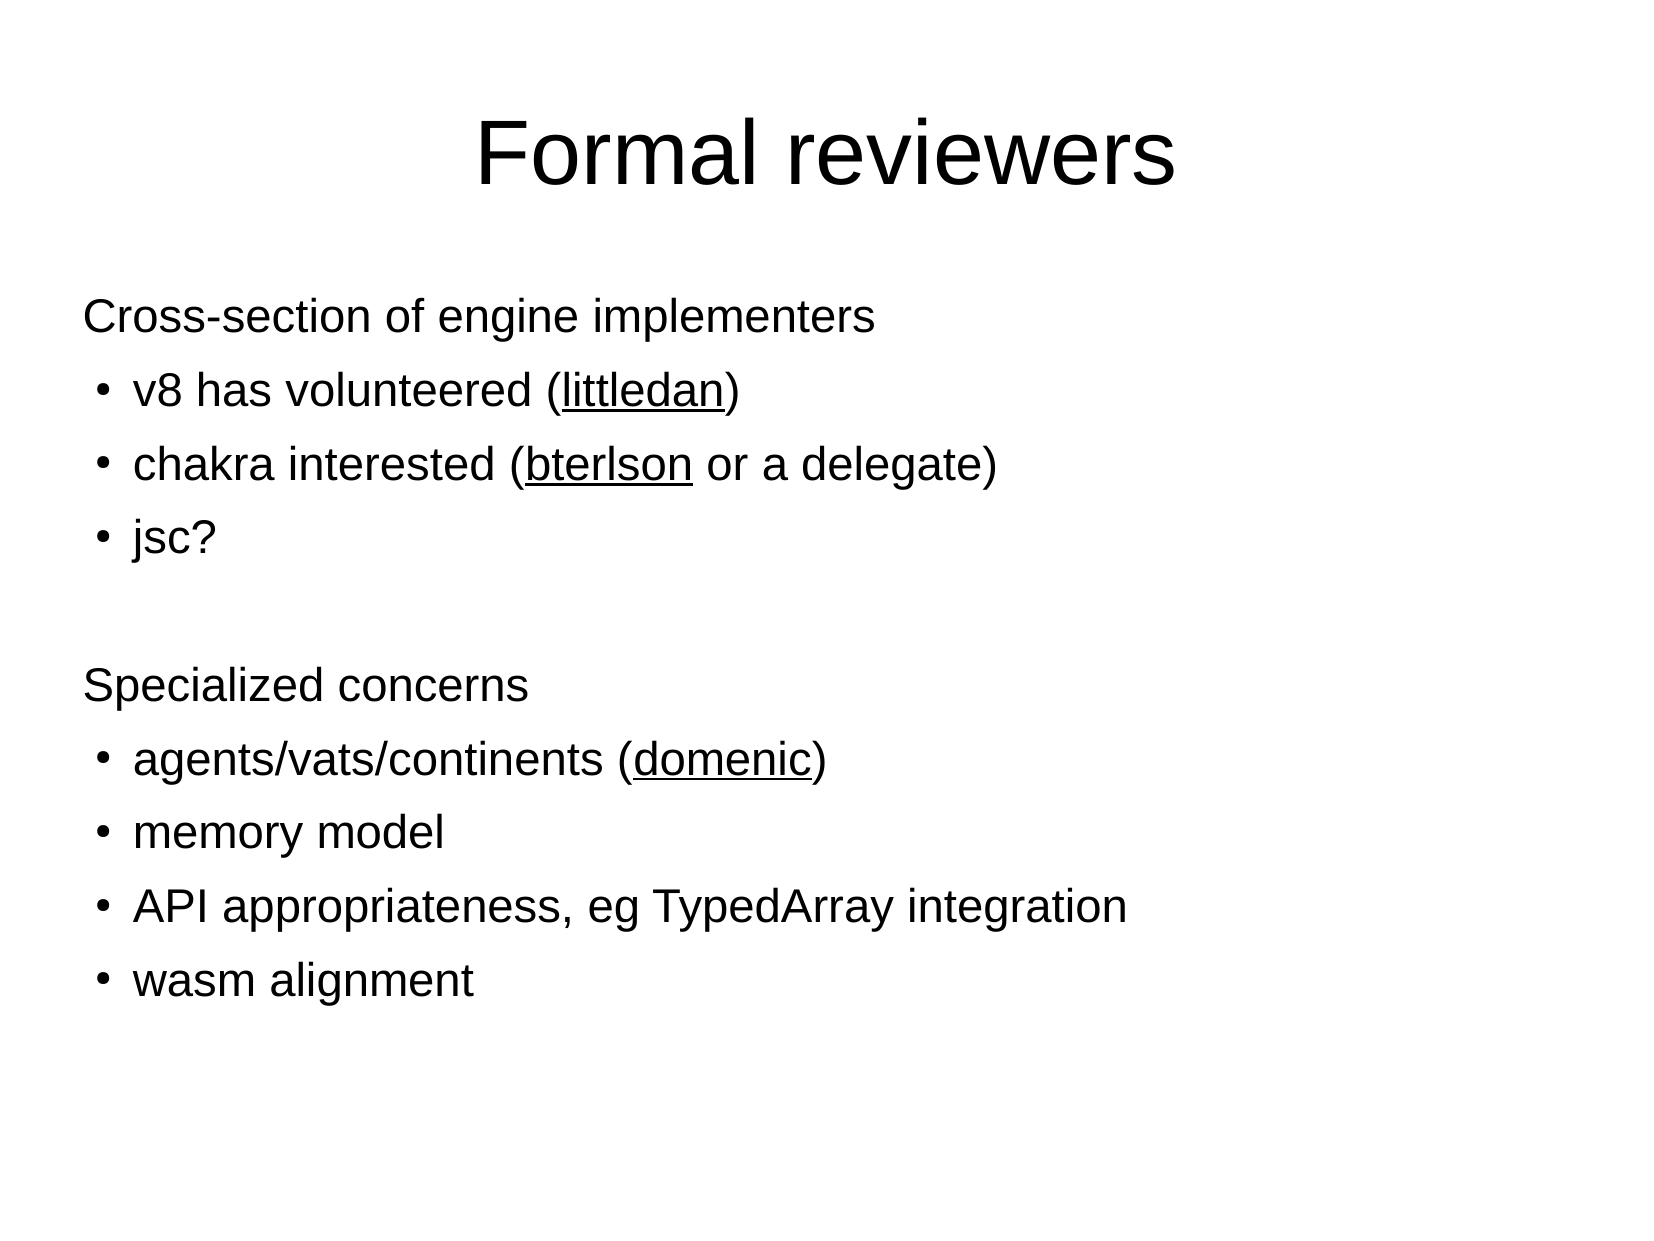

# Formal reviewers
Cross-section of engine implementers
v8 has volunteered (littledan)
chakra interested (bterlson or a delegate)
jsc?
Specialized concerns
agents/vats/continents (domenic)
memory model
API appropriateness, eg TypedArray integration
wasm alignment